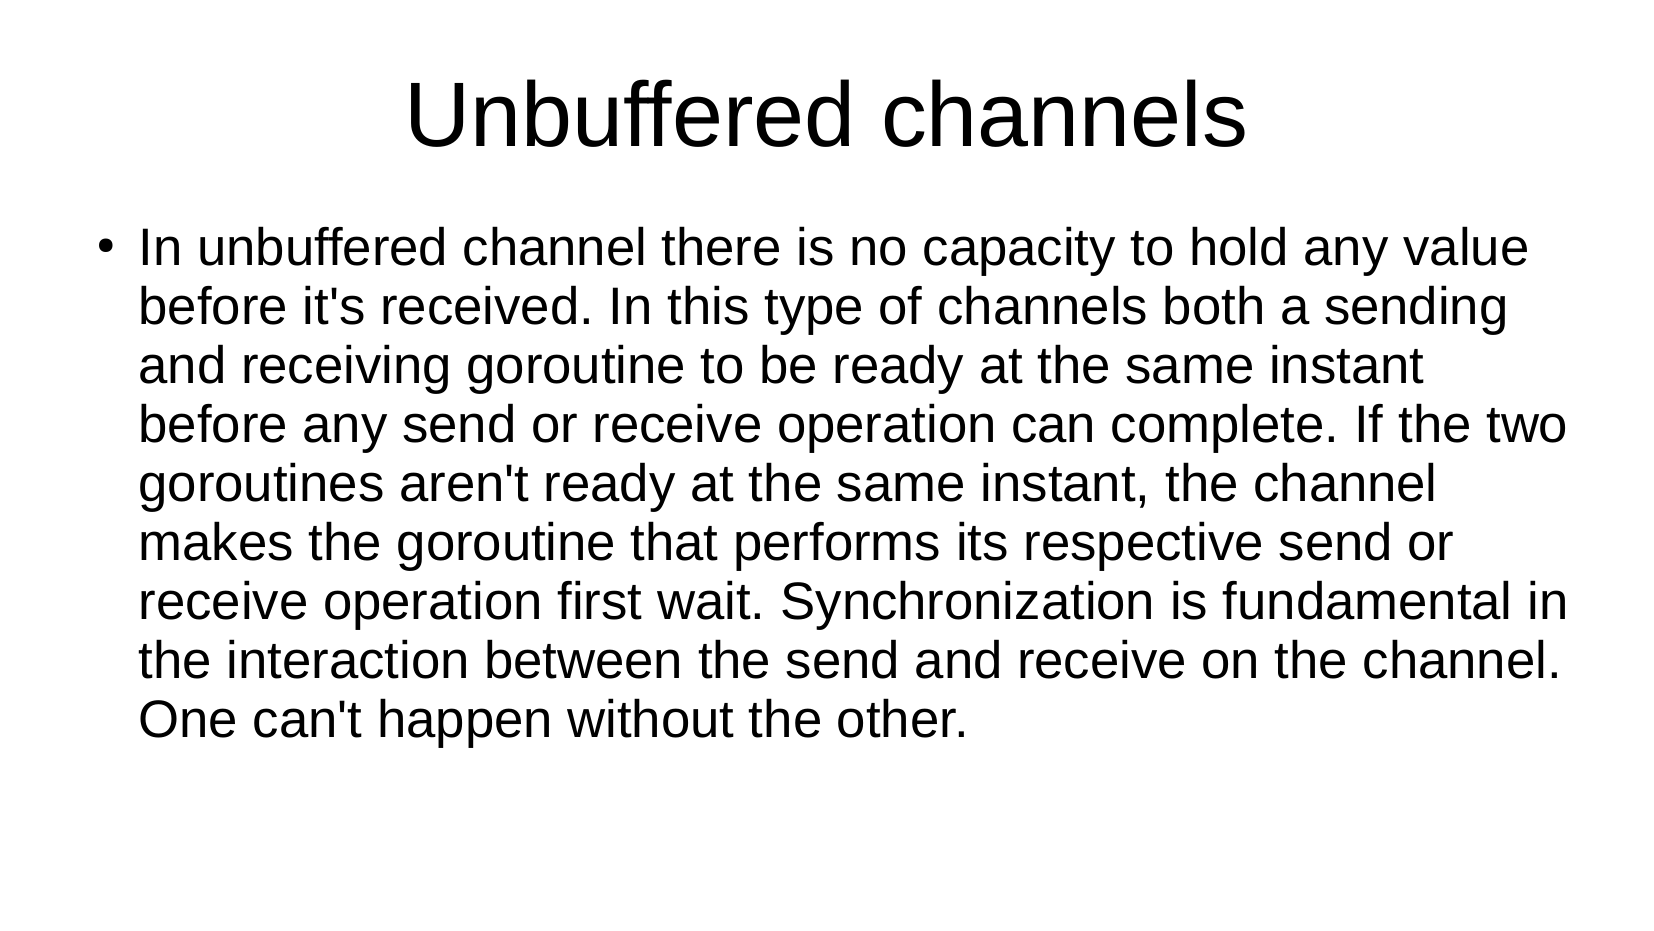

# Unbuffered channels
In unbuffered channel there is no capacity to hold any value before it's received. In this type of channels both a sending and receiving goroutine to be ready at the same instant before any send or receive operation can complete. If the two goroutines aren't ready at the same instant, the channel makes the goroutine that performs its respective send or receive operation first wait. Synchronization is fundamental in the interaction between the send and receive on the channel. One can't happen without the other.